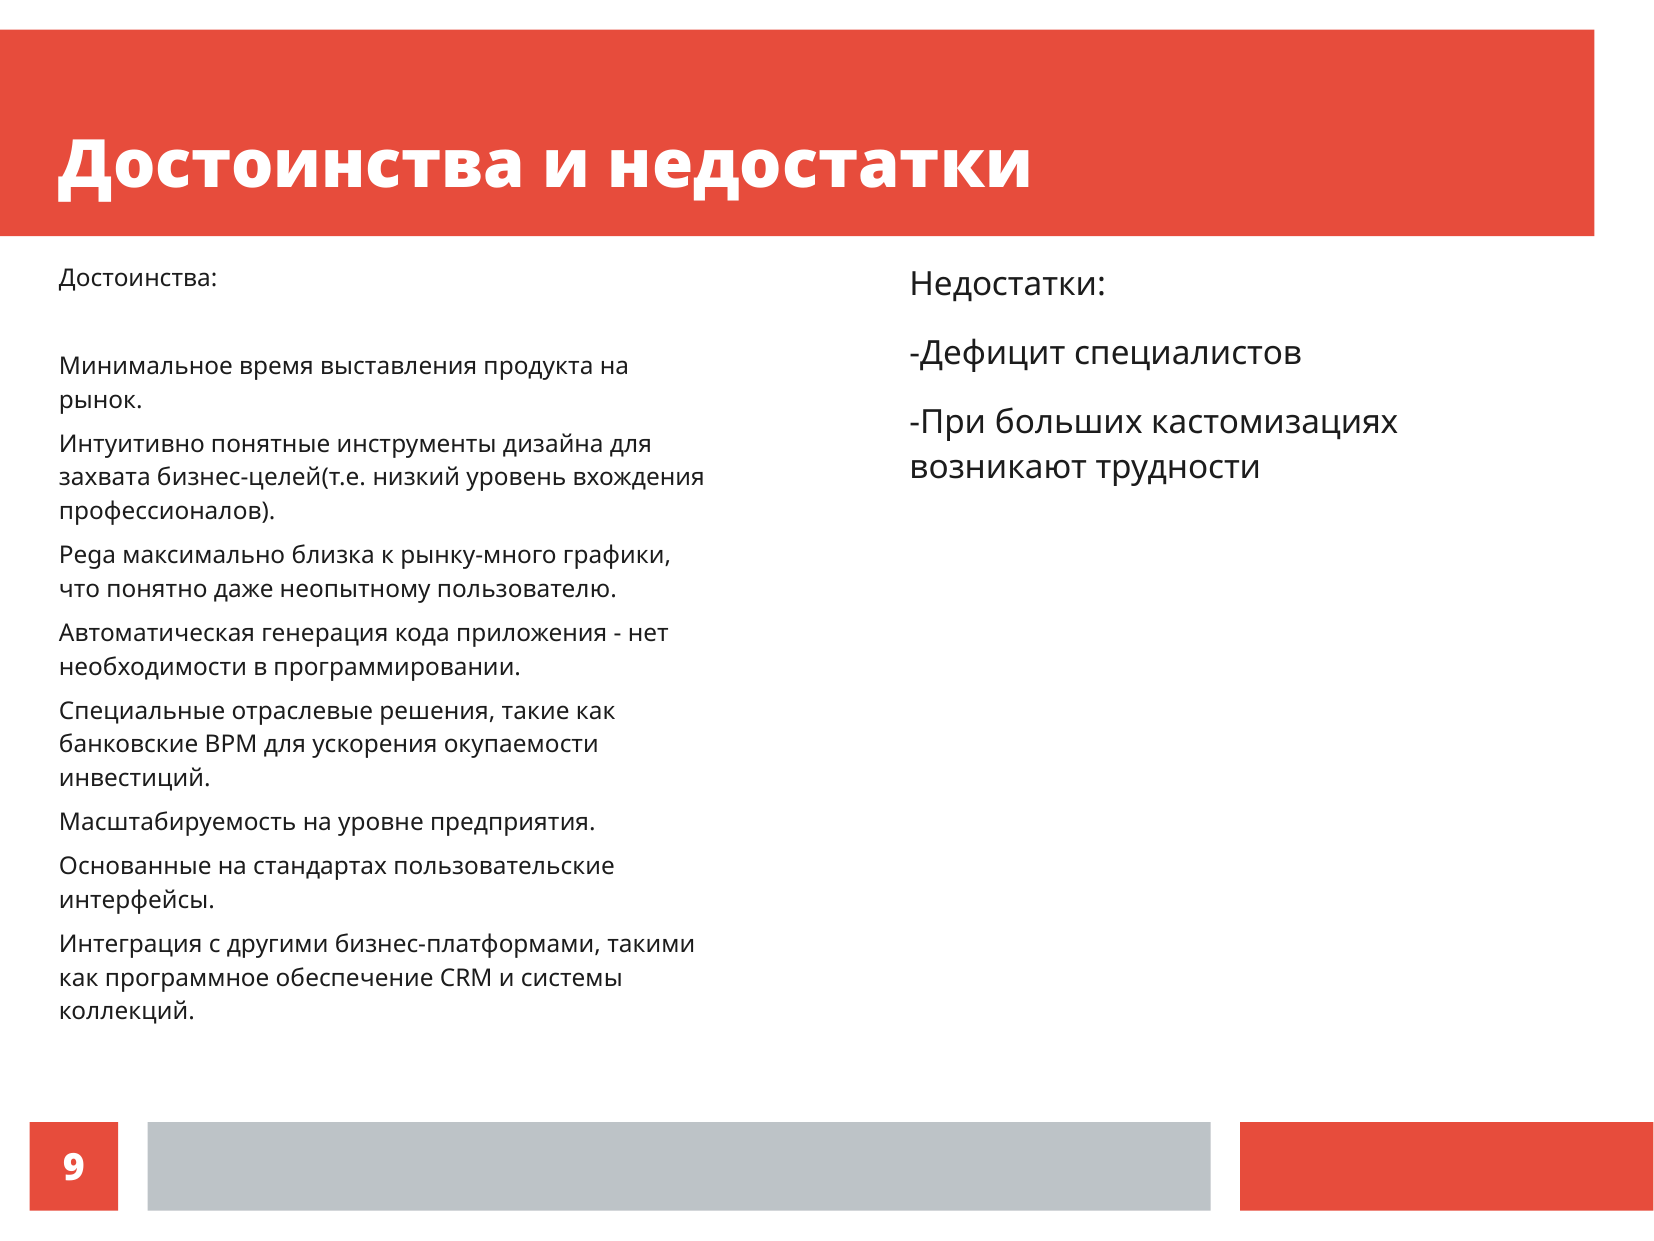

# Достоинства и недостатки
Достоинства:
Минимальное время выставления продукта на рынок.
Интуитивно понятные инструменты дизайна для захвата бизнес-целей(т.е. низкий уровень вхождения профессионалов).
Pega максимально близка к рынку-много графики, что понятно даже неопытному пользователю.
Автоматическая генерация кода приложения - нет необходимости в программировании.
Специальные отраслевые решения, такие как банковские BPM для ускорения окупаемости инвестиций.
Масштабируемость на уровне предприятия.
Основанные на стандартах пользовательские интерфейсы.
Интеграция с другими бизнес-платформами, такими как программное обеспечение CRM и системы коллекций.
Недостатки:
-Дефицит специалистов
-При больших кастомизациях возникают трудности
9